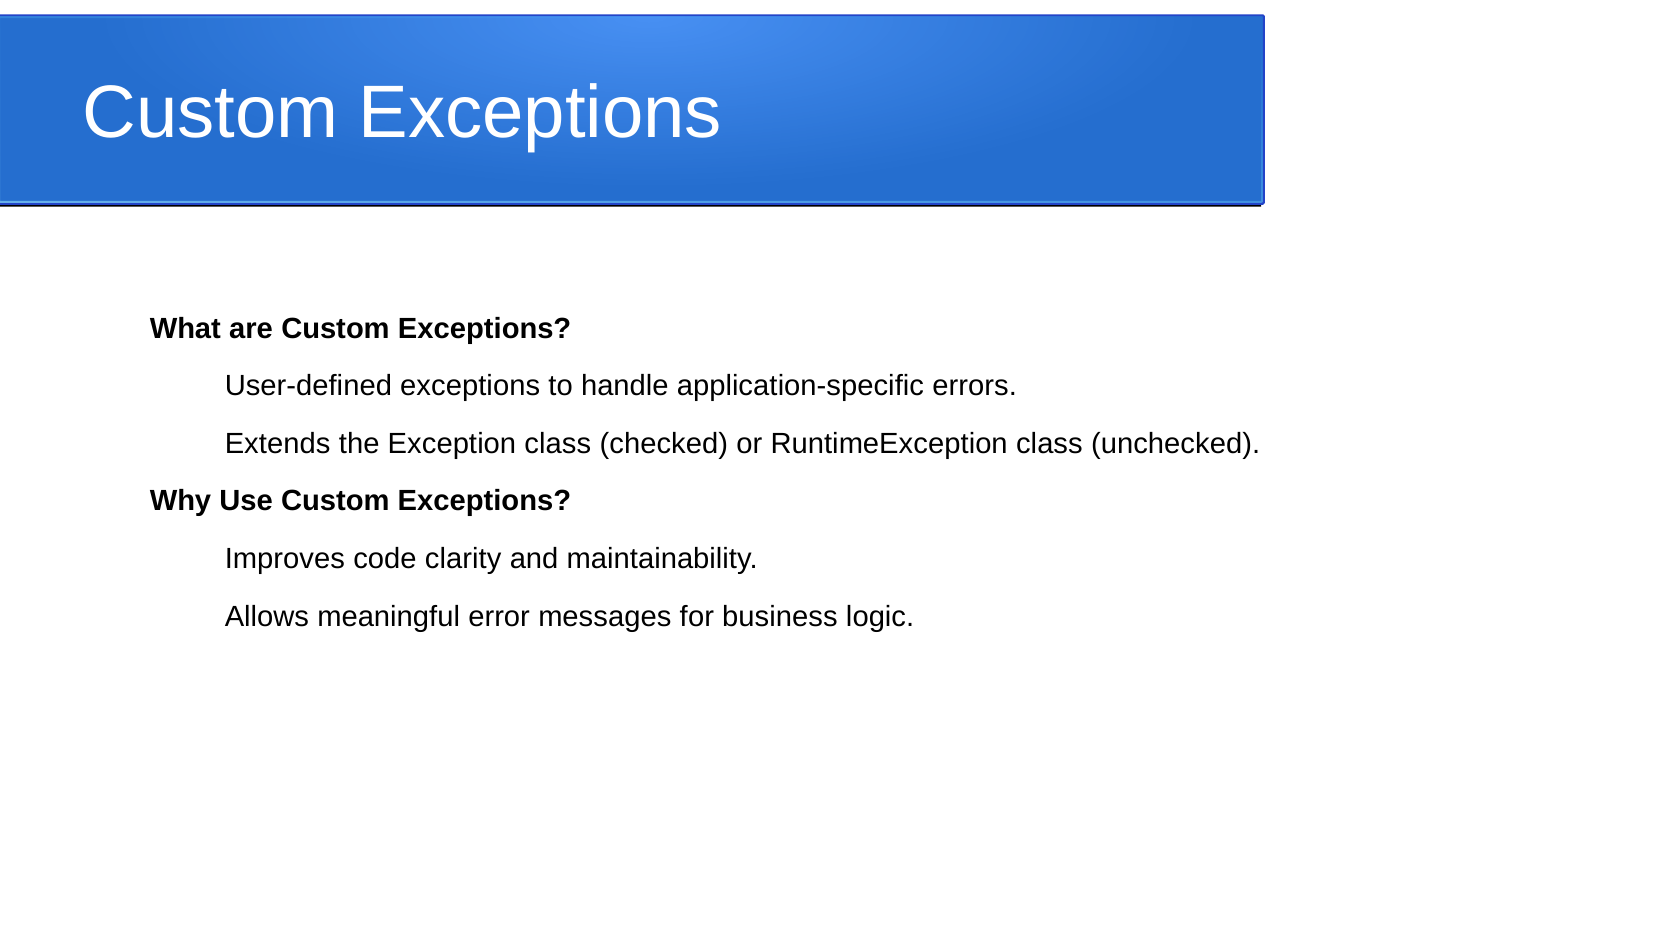

# Custom Exceptions
What are Custom Exceptions?
	User-defined exceptions to handle application-specific errors.
	Extends the Exception class (checked) or RuntimeException class (unchecked).
Why Use Custom Exceptions?
	Improves code clarity and maintainability.
	Allows meaningful error messages for business logic.